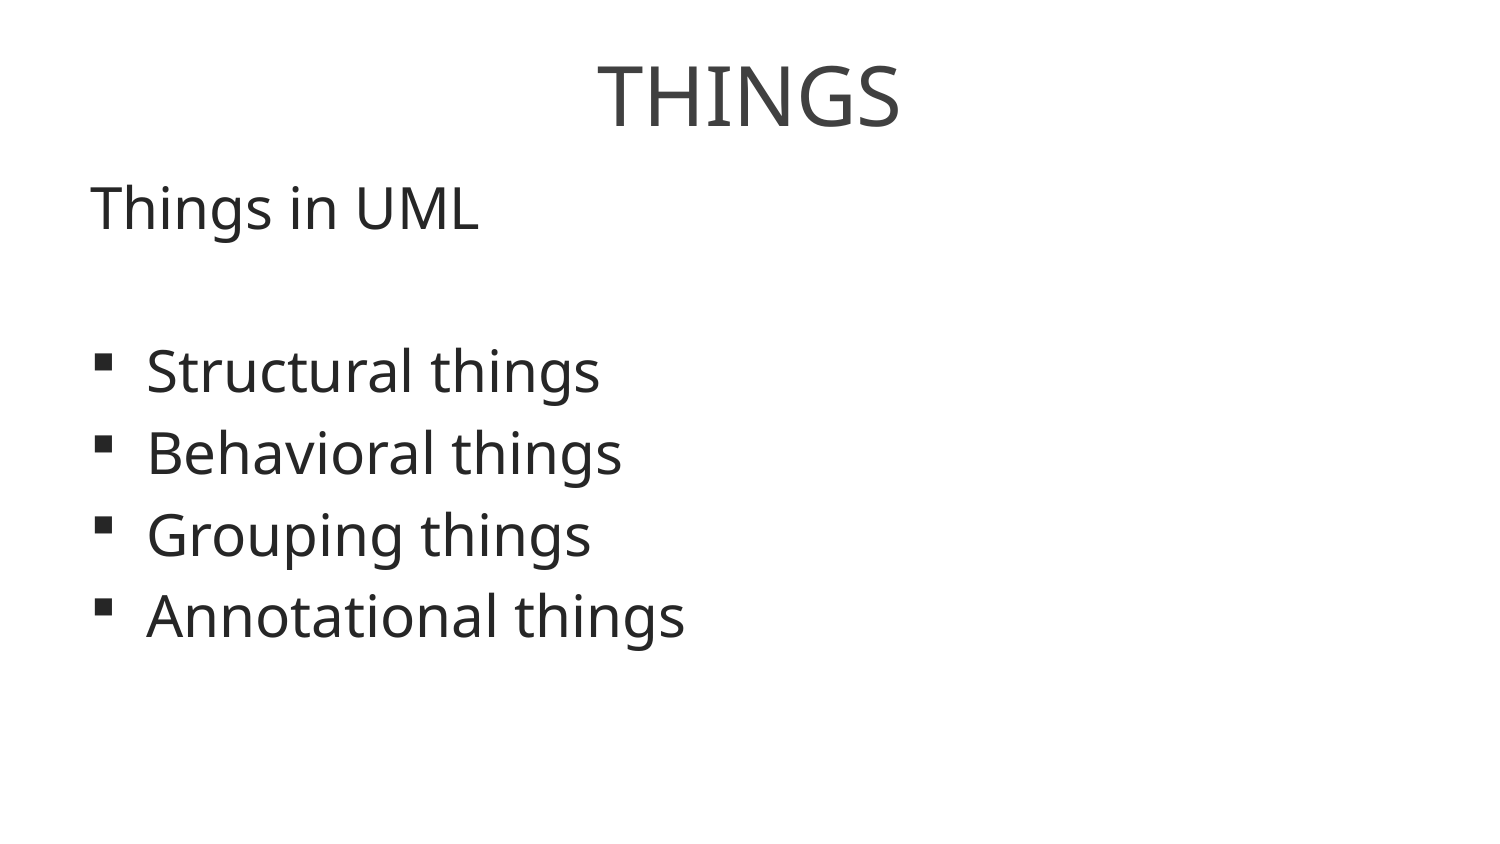

# THINGS
Things in UML
Structural things
Behavioral things
Grouping things
Annotational things